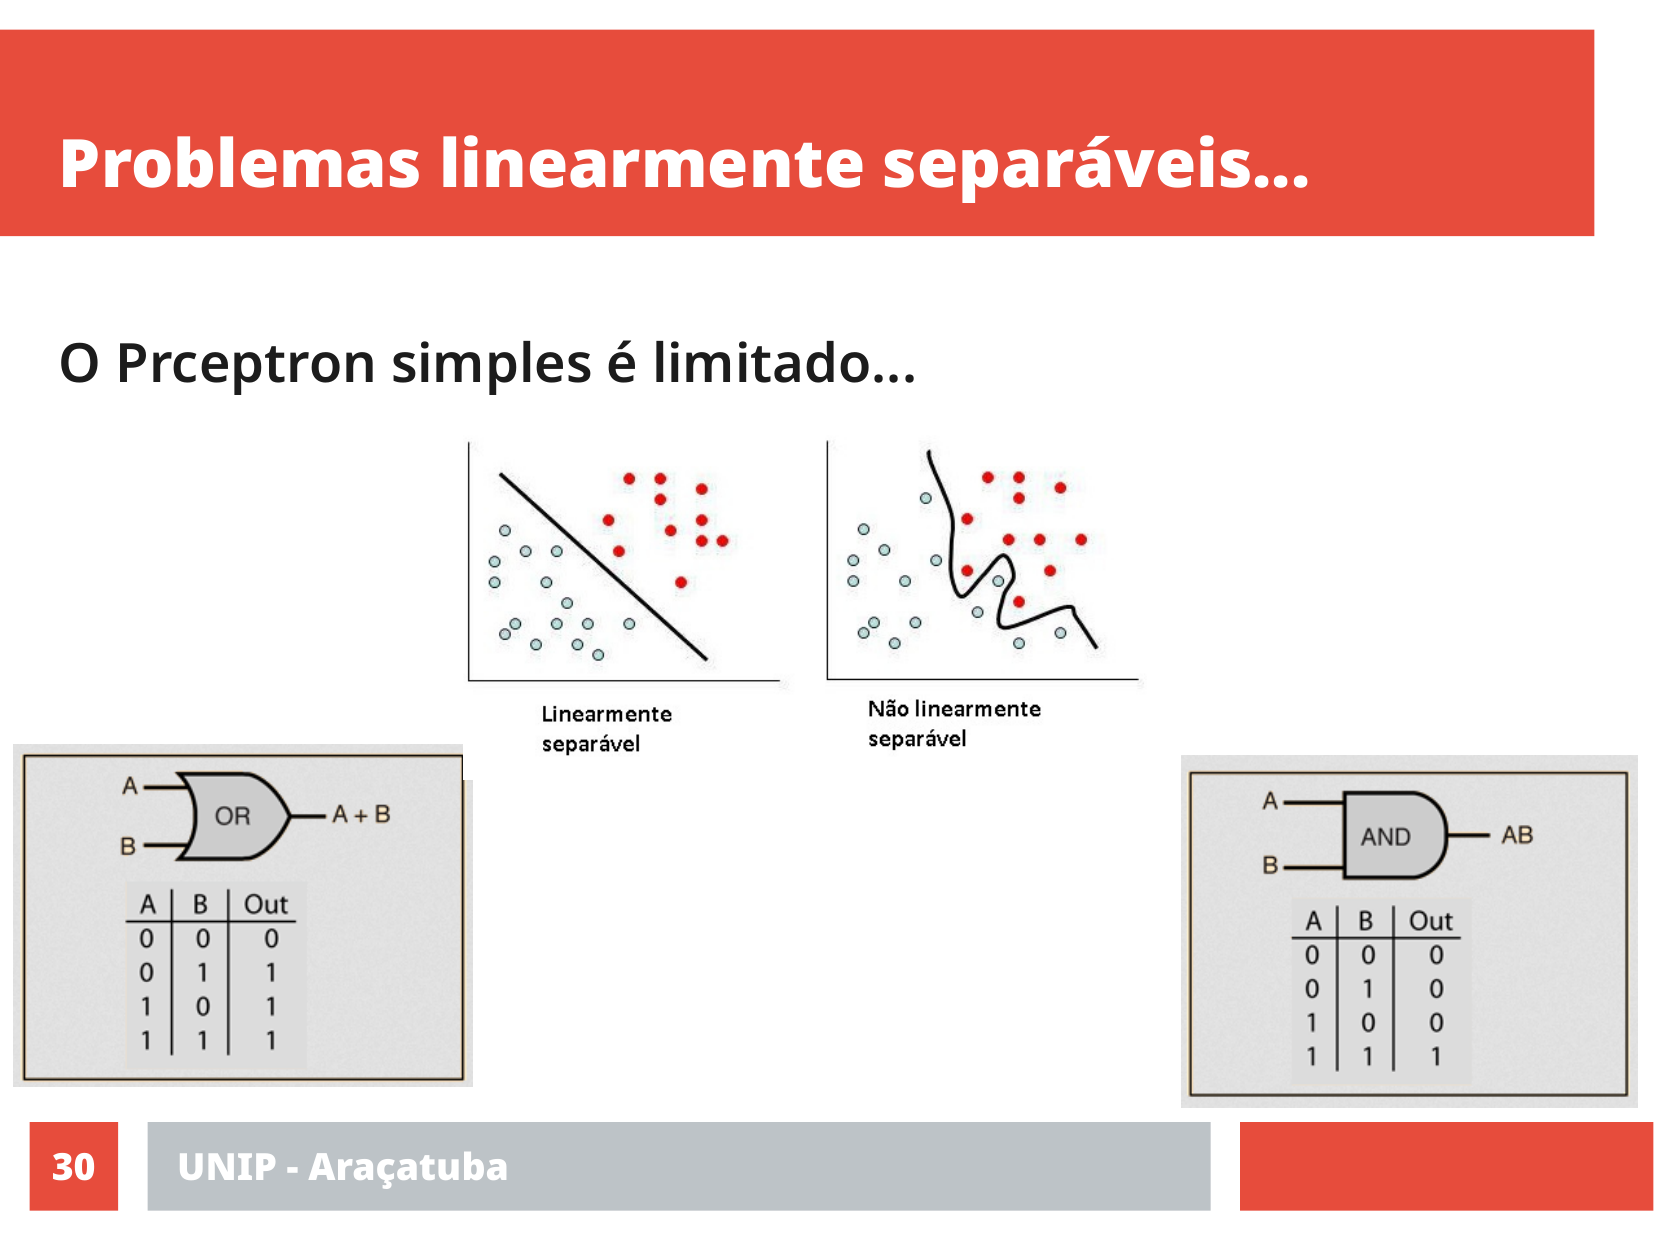

# Problemas linearmente separáveis...
O Prceptron simples é limitado...
30
UNIP - Araçatuba